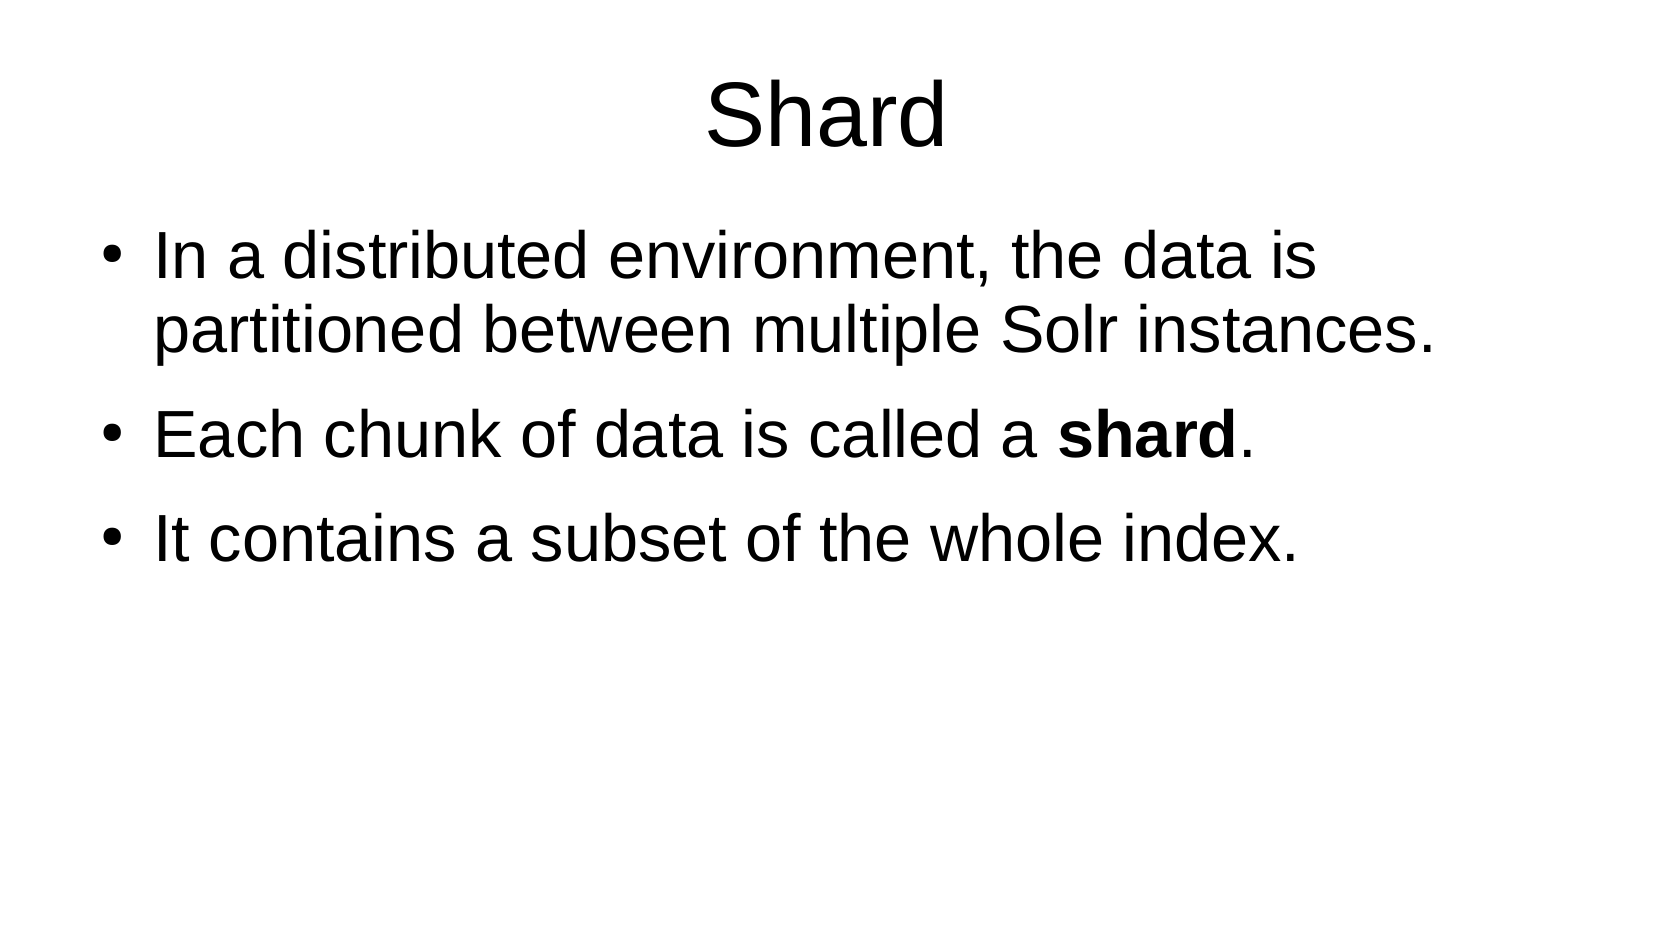

# Shard
In a distributed environment, the data is partitioned between multiple Solr instances.
Each chunk of data is called a shard.
It contains a subset of the whole index.